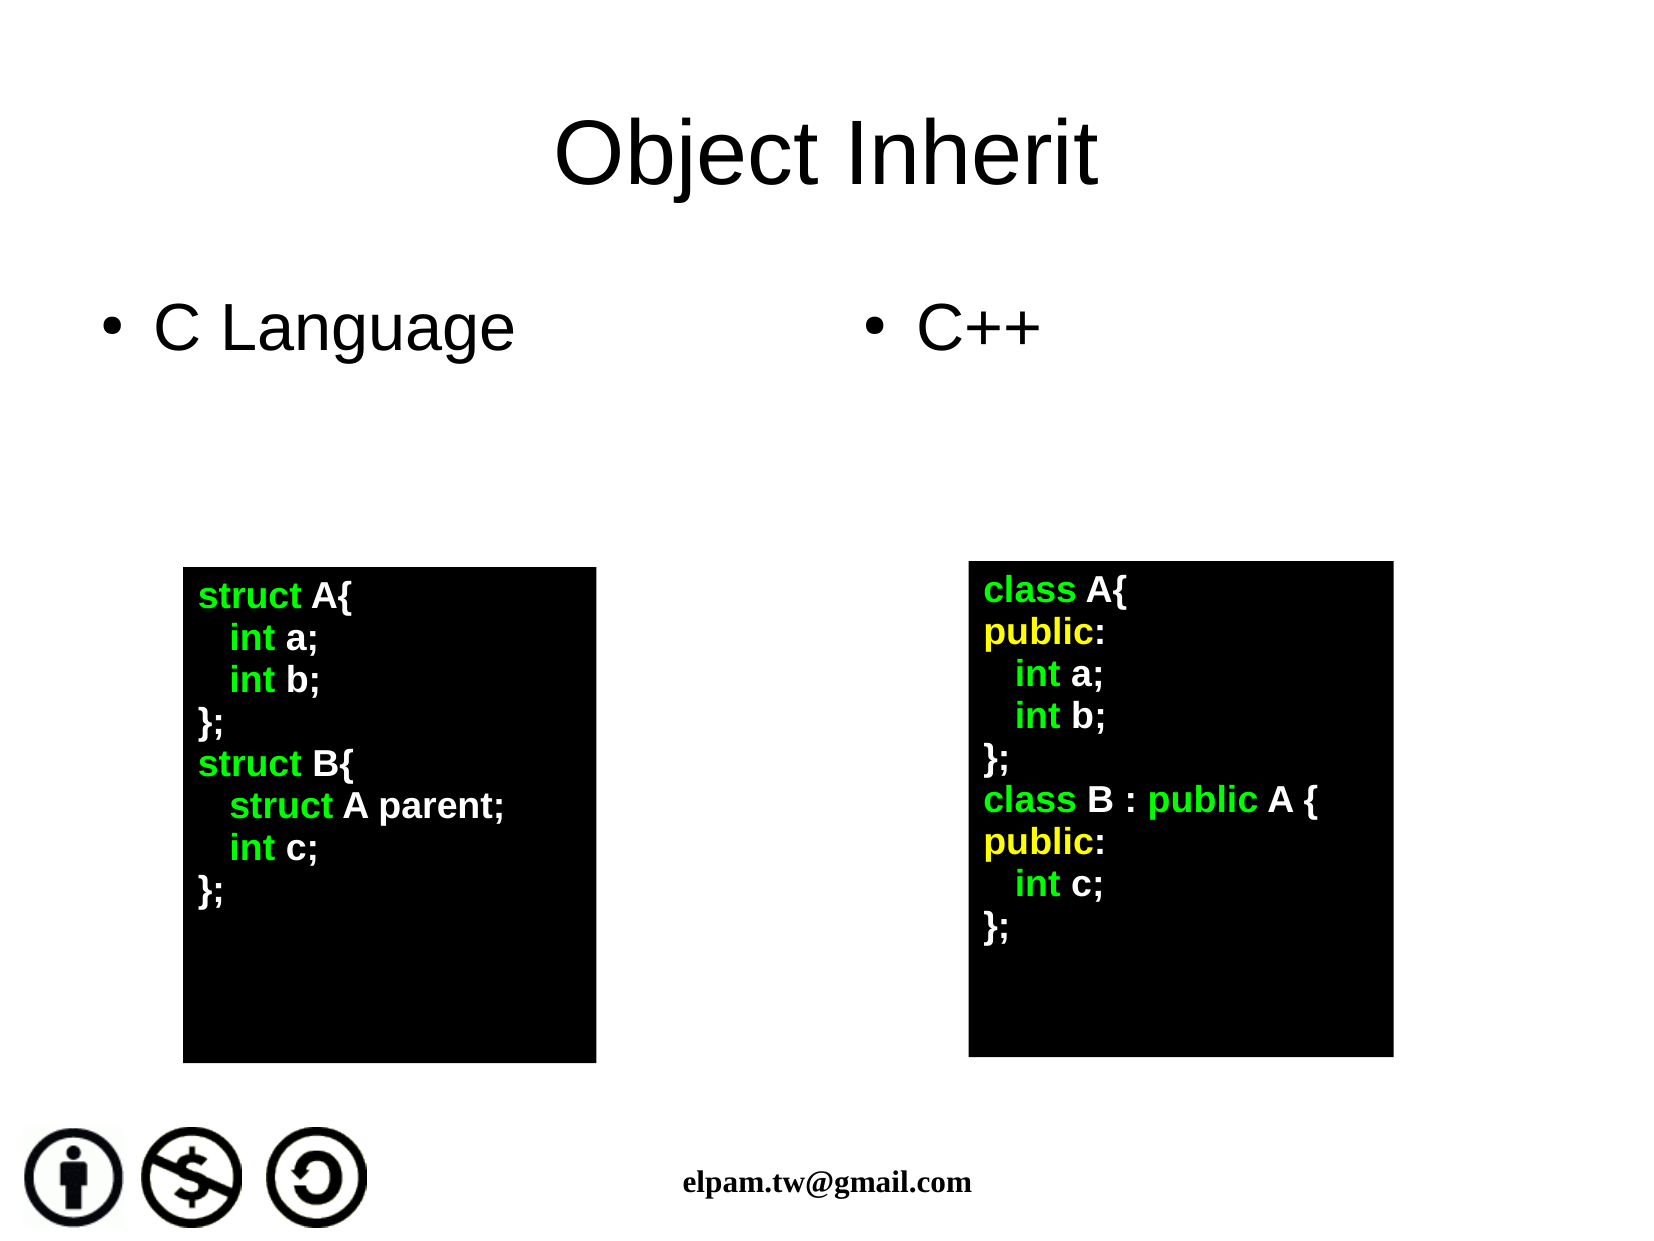

# Object Inherit
C Language
C++
class A{
public:
 int a;
 int b;
};
class B : public A {
public:
 int c;
};
struct A{
 int a;
 int b;
};
struct B{
 struct A parent;
 int c;
};